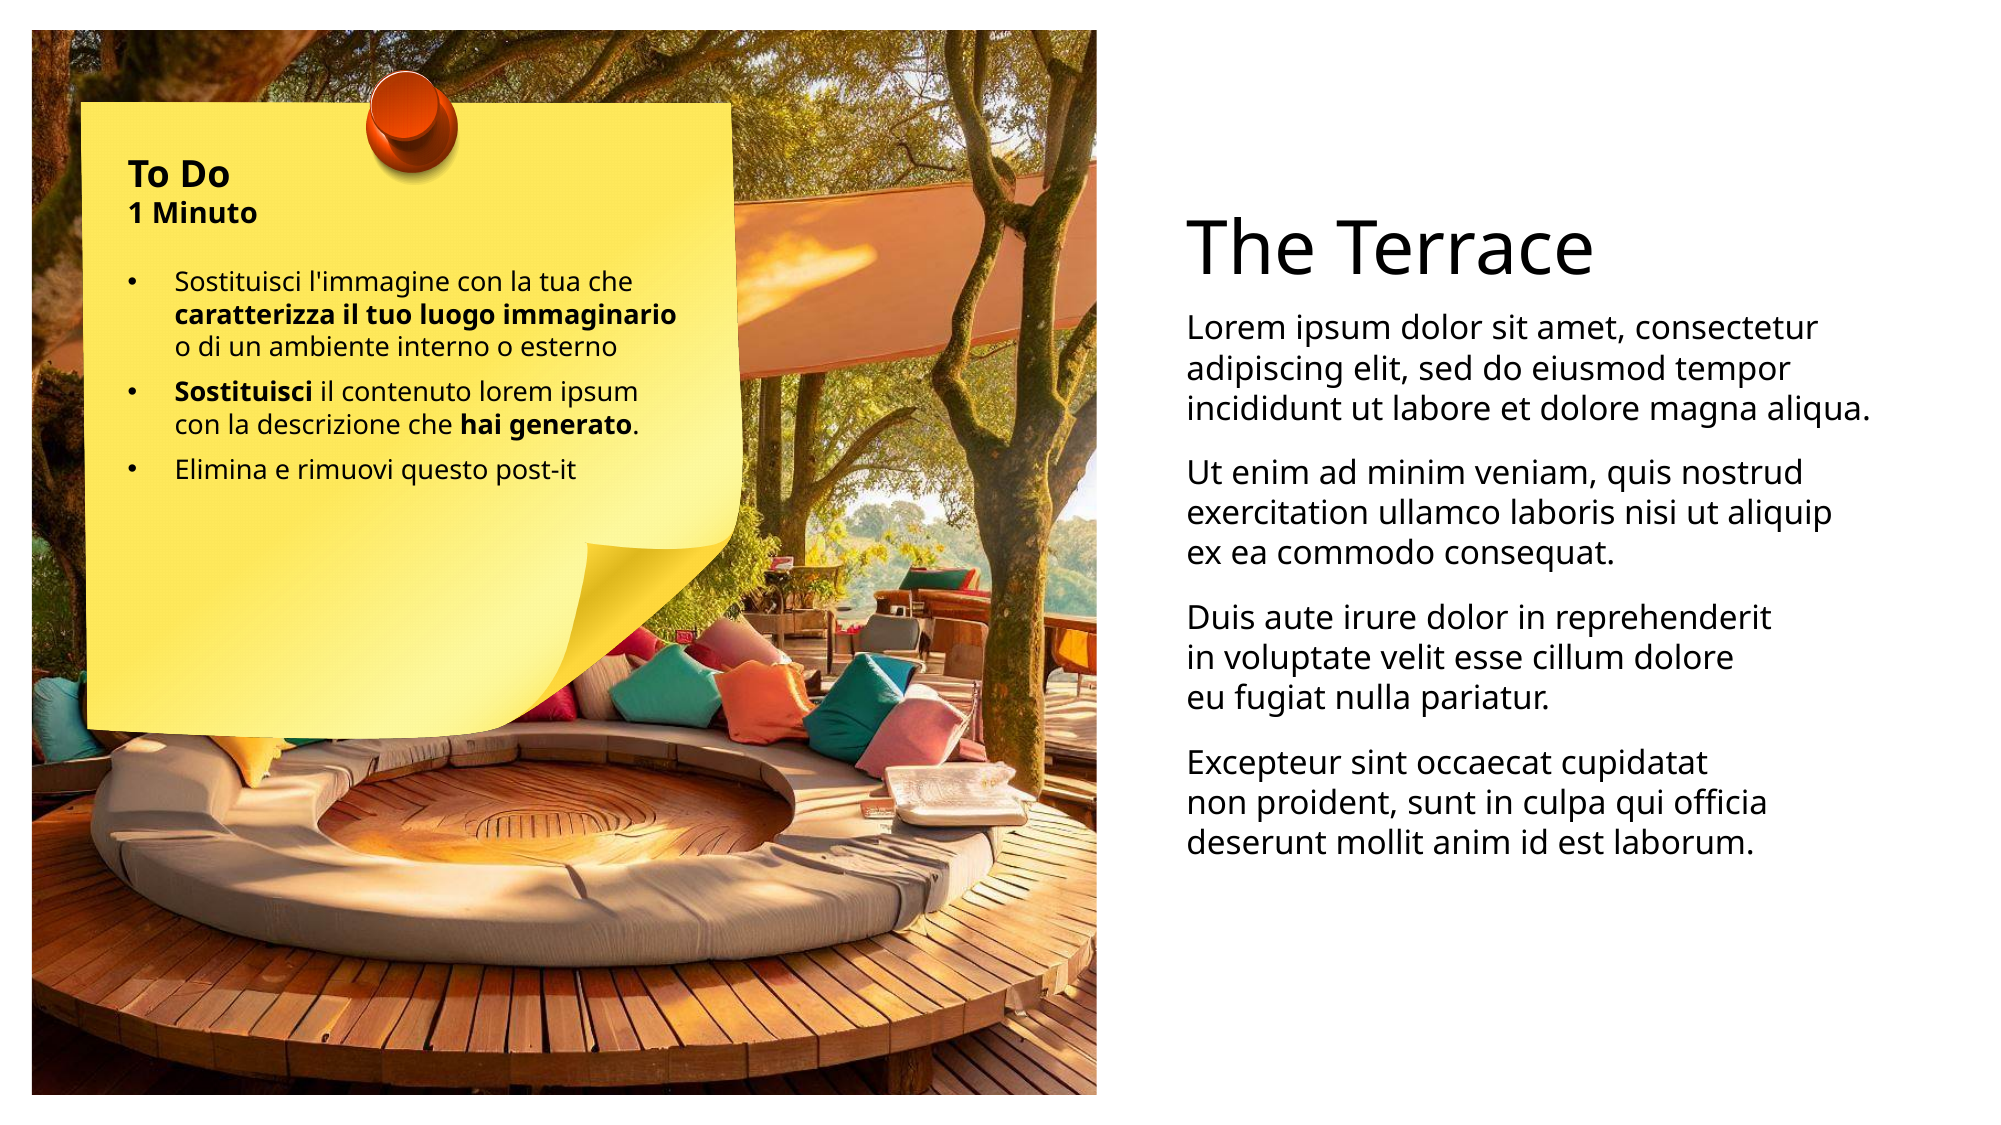

To Do
1 Minuto
Sostituisci l'immagine con la tua che caratterizza il tuo luogo immaginario
o di un ambiente interno o esterno
Sostituisci il contenuto lorem ipsum
con la descrizione che hai generato.
Elimina e rimuovi questo post-it
The Terrace
Lorem ipsum dolor sit amet, consectetur adipiscing elit, sed do eiusmod tempor incididunt ut labore et dolore magna aliqua.
Ut enim ad minim veniam, quis nostrud exercitation ullamco laboris nisi ut aliquip
ex ea commodo consequat.
Duis aute irure dolor in reprehenderit
in voluptate velit esse cillum dolore
eu fugiat nulla pariatur.
Excepteur sint occaecat cupidatat
non proident, sunt in culpa qui officia
deserunt mollit anim id est laborum.